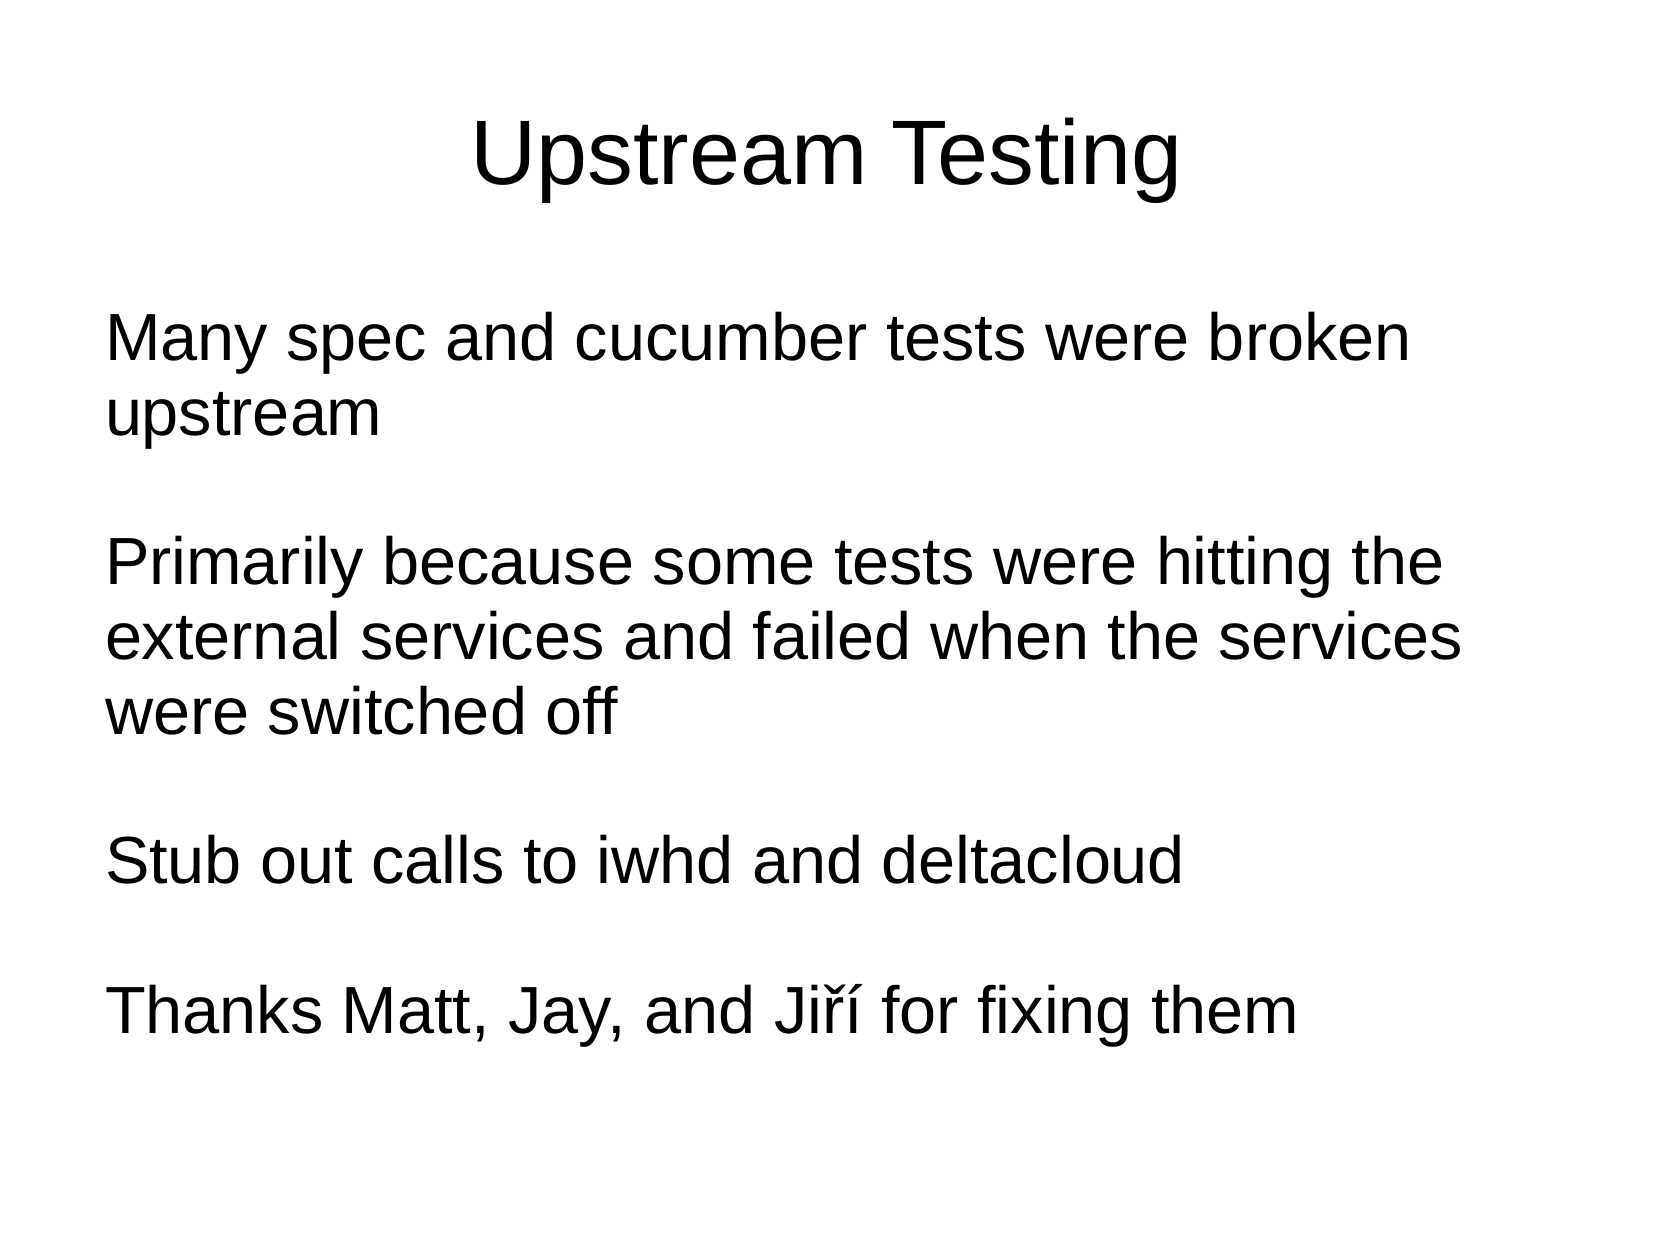

# Upstream Testing
Many spec and cucumber tests were broken upstream
Primarily because some tests were hitting the external services and failed when the services were switched off
Stub out calls to iwhd and deltacloud
Thanks Matt, Jay, and Jiří for fixing them